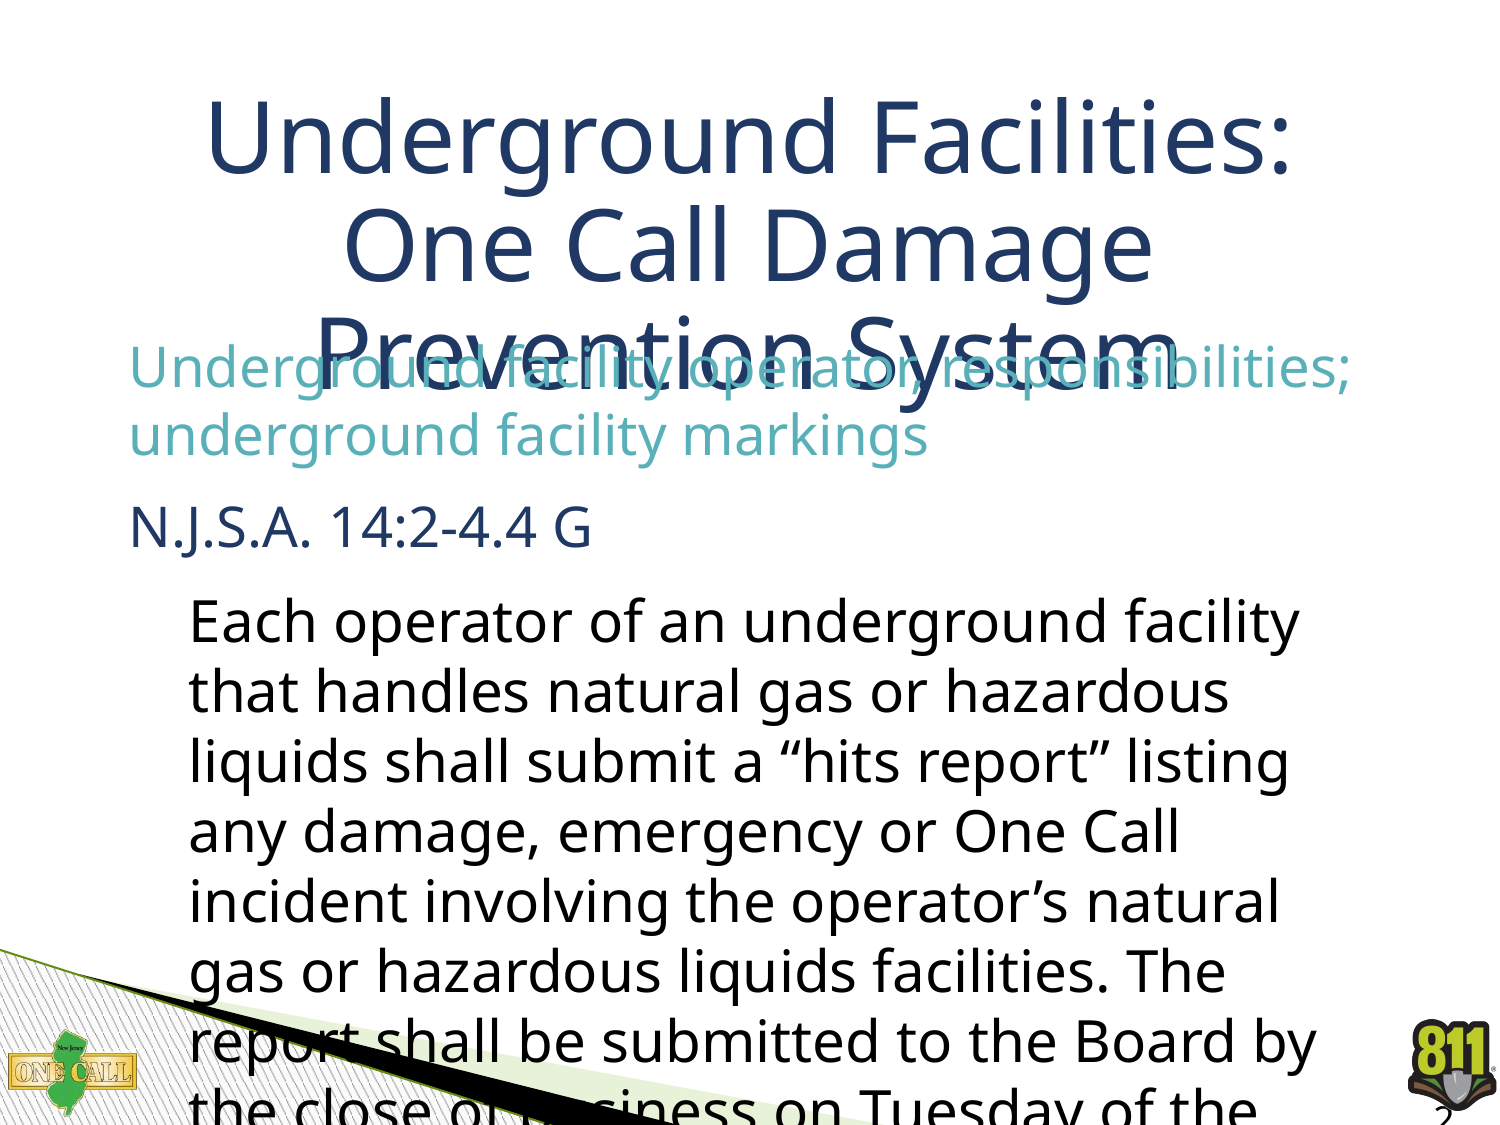

Underground Facilities:
One Call Damage Prevention System
# Underground facility operator, responsibilities; underground facility markings
N.J.S.A. 14:2-4.4 G
Each operator of an underground facility that handles natural gas or hazardous liquids shall submit a “hits report” listing any damage, emergency or One Call incident involving the operator’s natural gas or hazardous liquids facilities. The report shall be submitted to the Board by the close of business on Tuesday of the week following any two-week period in which any such damage, emergency or One Call incident has occurred.